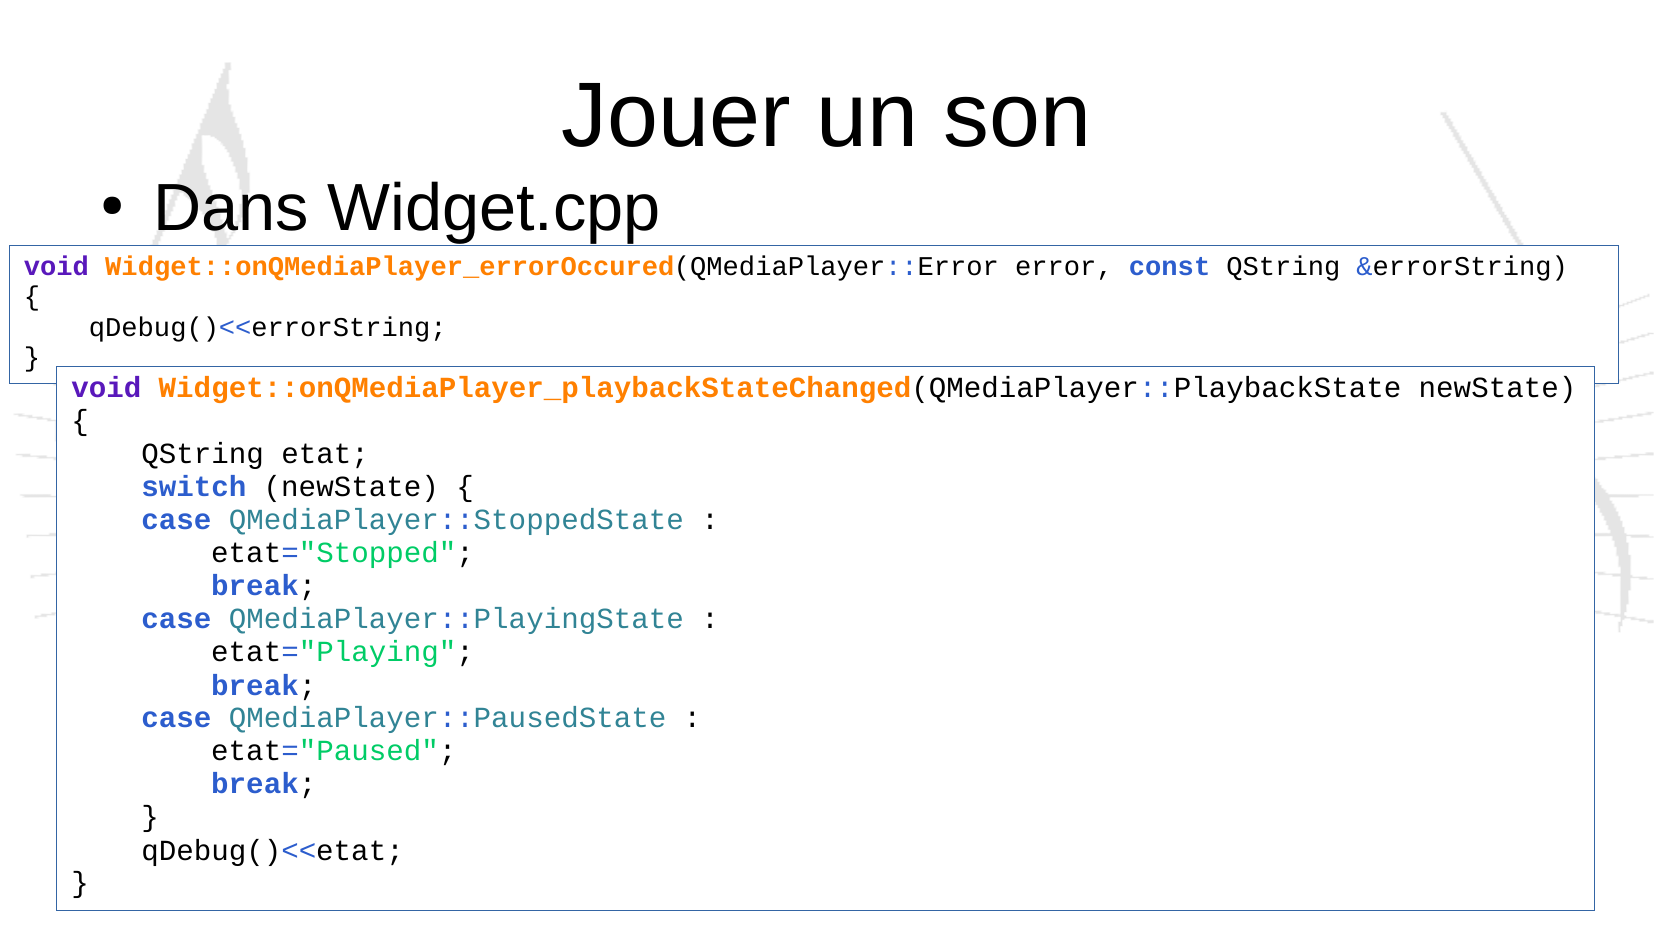

# Jouer un son
Dans Widget.cpp
void Widget::onQMediaPlayer_errorOccured(QMediaPlayer::Error error, const QString &errorString)
{
 qDebug()<<errorString;
}
void Widget::onQMediaPlayer_playbackStateChanged(QMediaPlayer::PlaybackState newState)
{
 QString etat;
 switch (newState) {
 case QMediaPlayer::StoppedState :
 etat="Stopped";
 break;
 case QMediaPlayer::PlayingState :
 etat="Playing";
 break;
 case QMediaPlayer::PausedState :
 etat="Paused";
 break;
 }
 qDebug()<<etat;
}